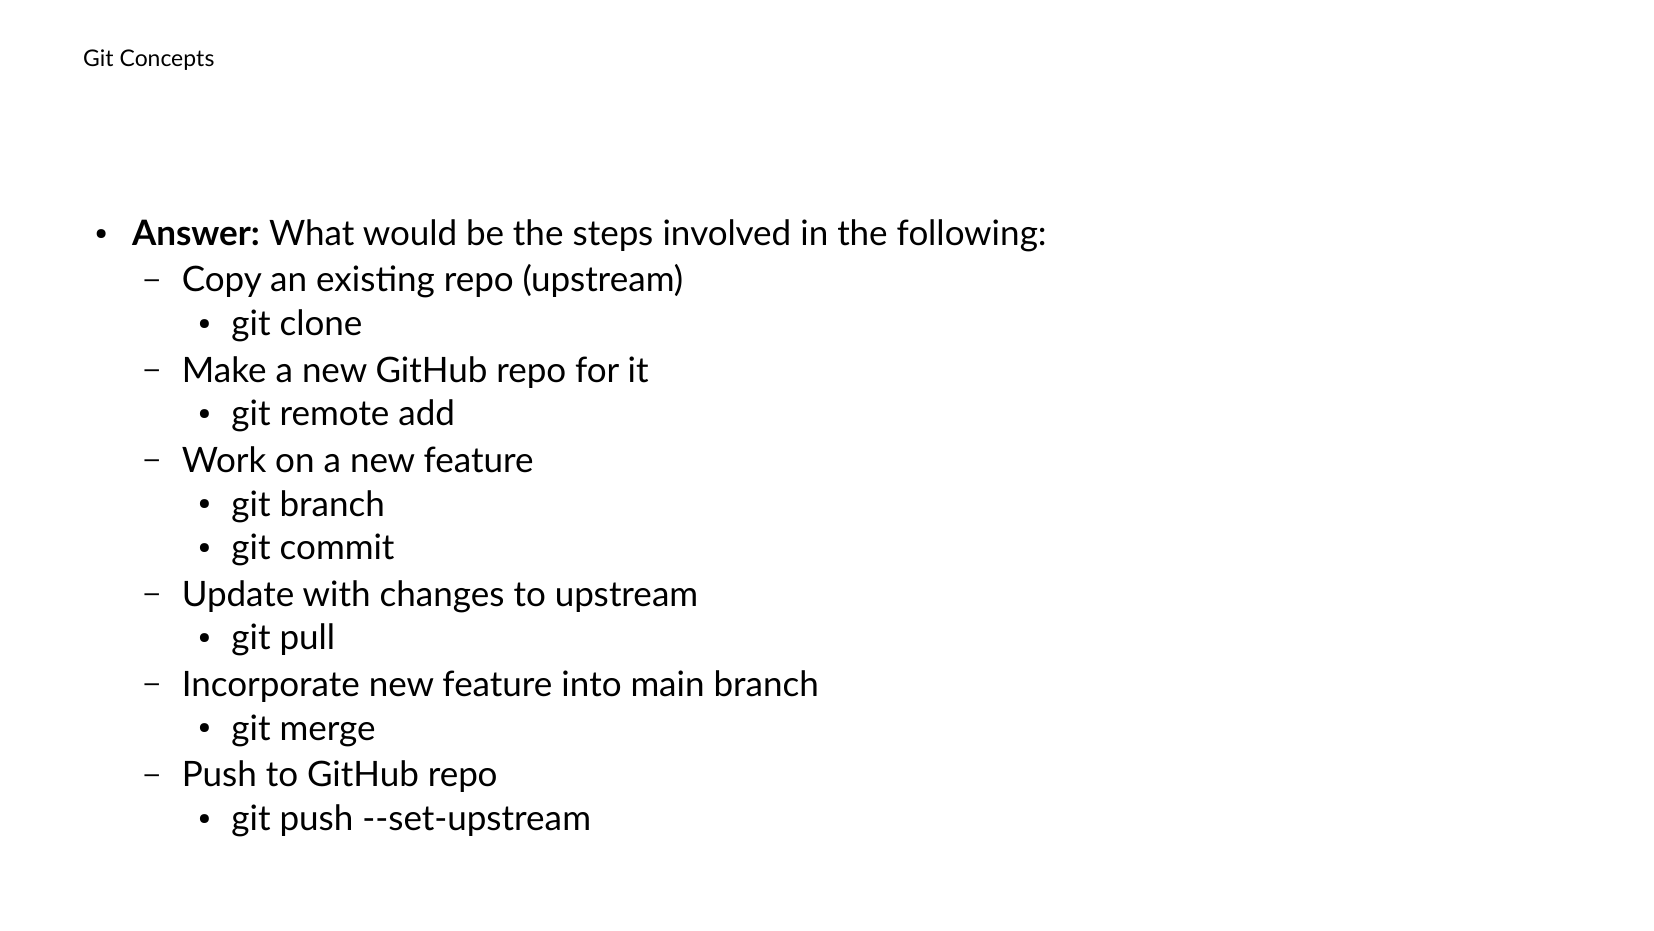

# Git Concepts
Answer: What would be the steps involved in the following:
Copy an existing repo (upstream)
git clone
Make a new GitHub repo for it
git remote add
Work on a new feature
git branch
git commit
Update with changes to upstream
git pull
Incorporate new feature into main branch
git merge
Push to GitHub repo
git push --set-upstream